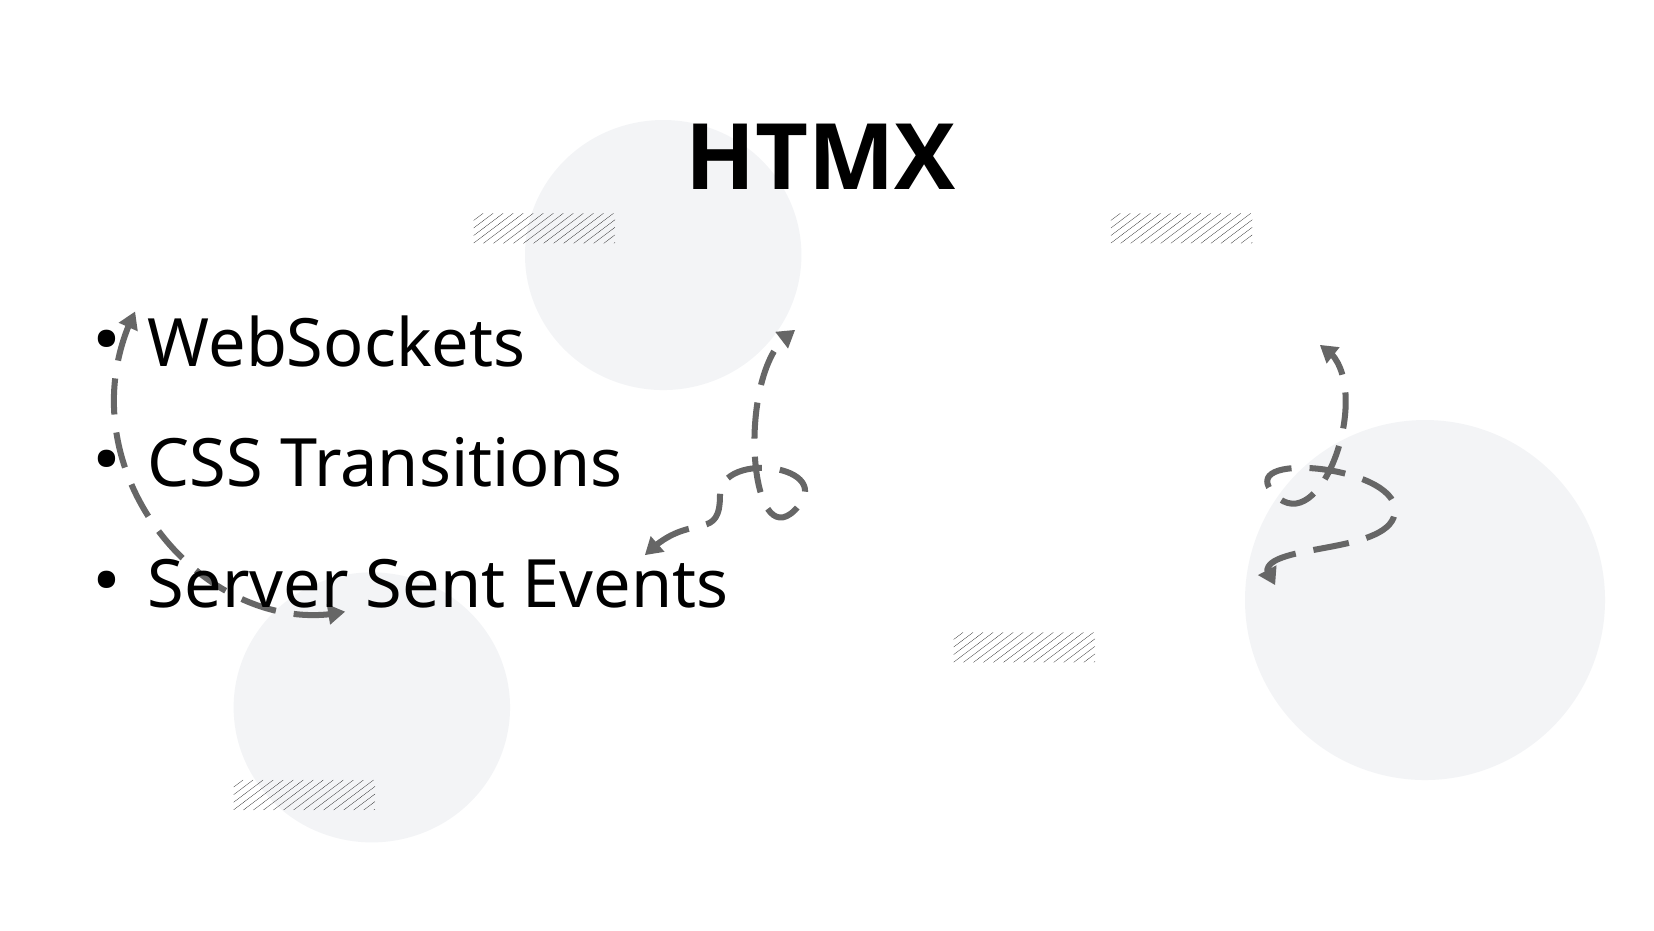

# HTMX
WebSockets
CSS Transitions
Server Sent Events